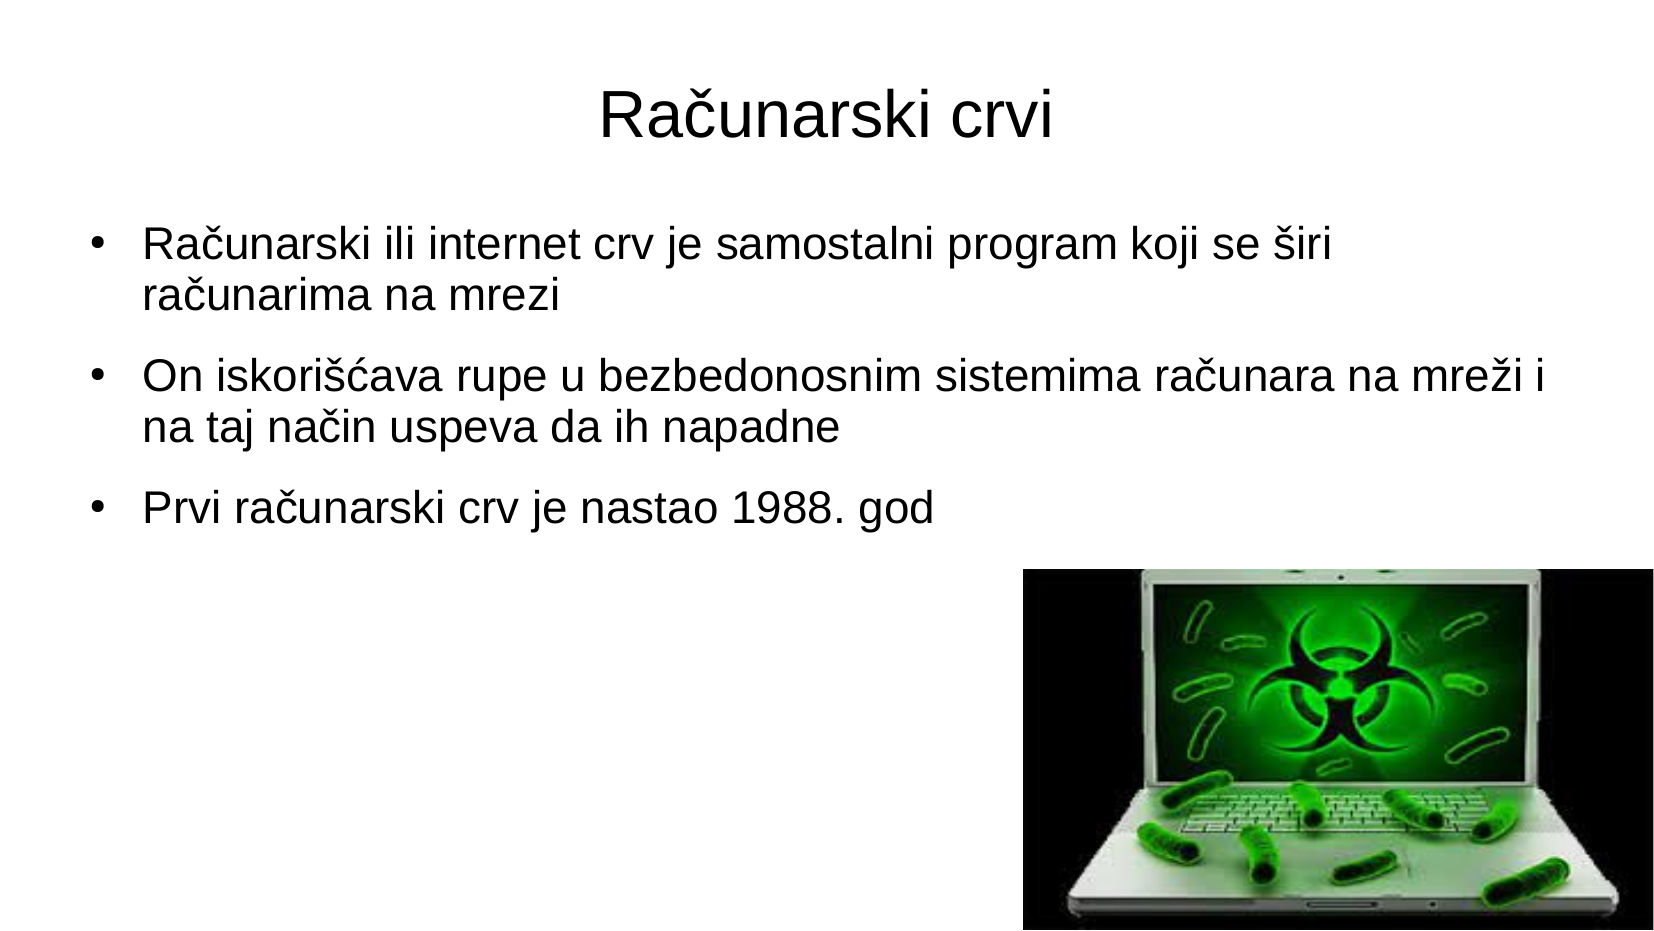

# Računarski crvi
Računarski ili internet crv je samostalni program koji se širi računarima na mrezi
On iskorišćava rupe u bezbedonosnim sistemima računara na mreži i na taj način uspeva da ih napadne
Prvi računarski crv je nastao 1988. god